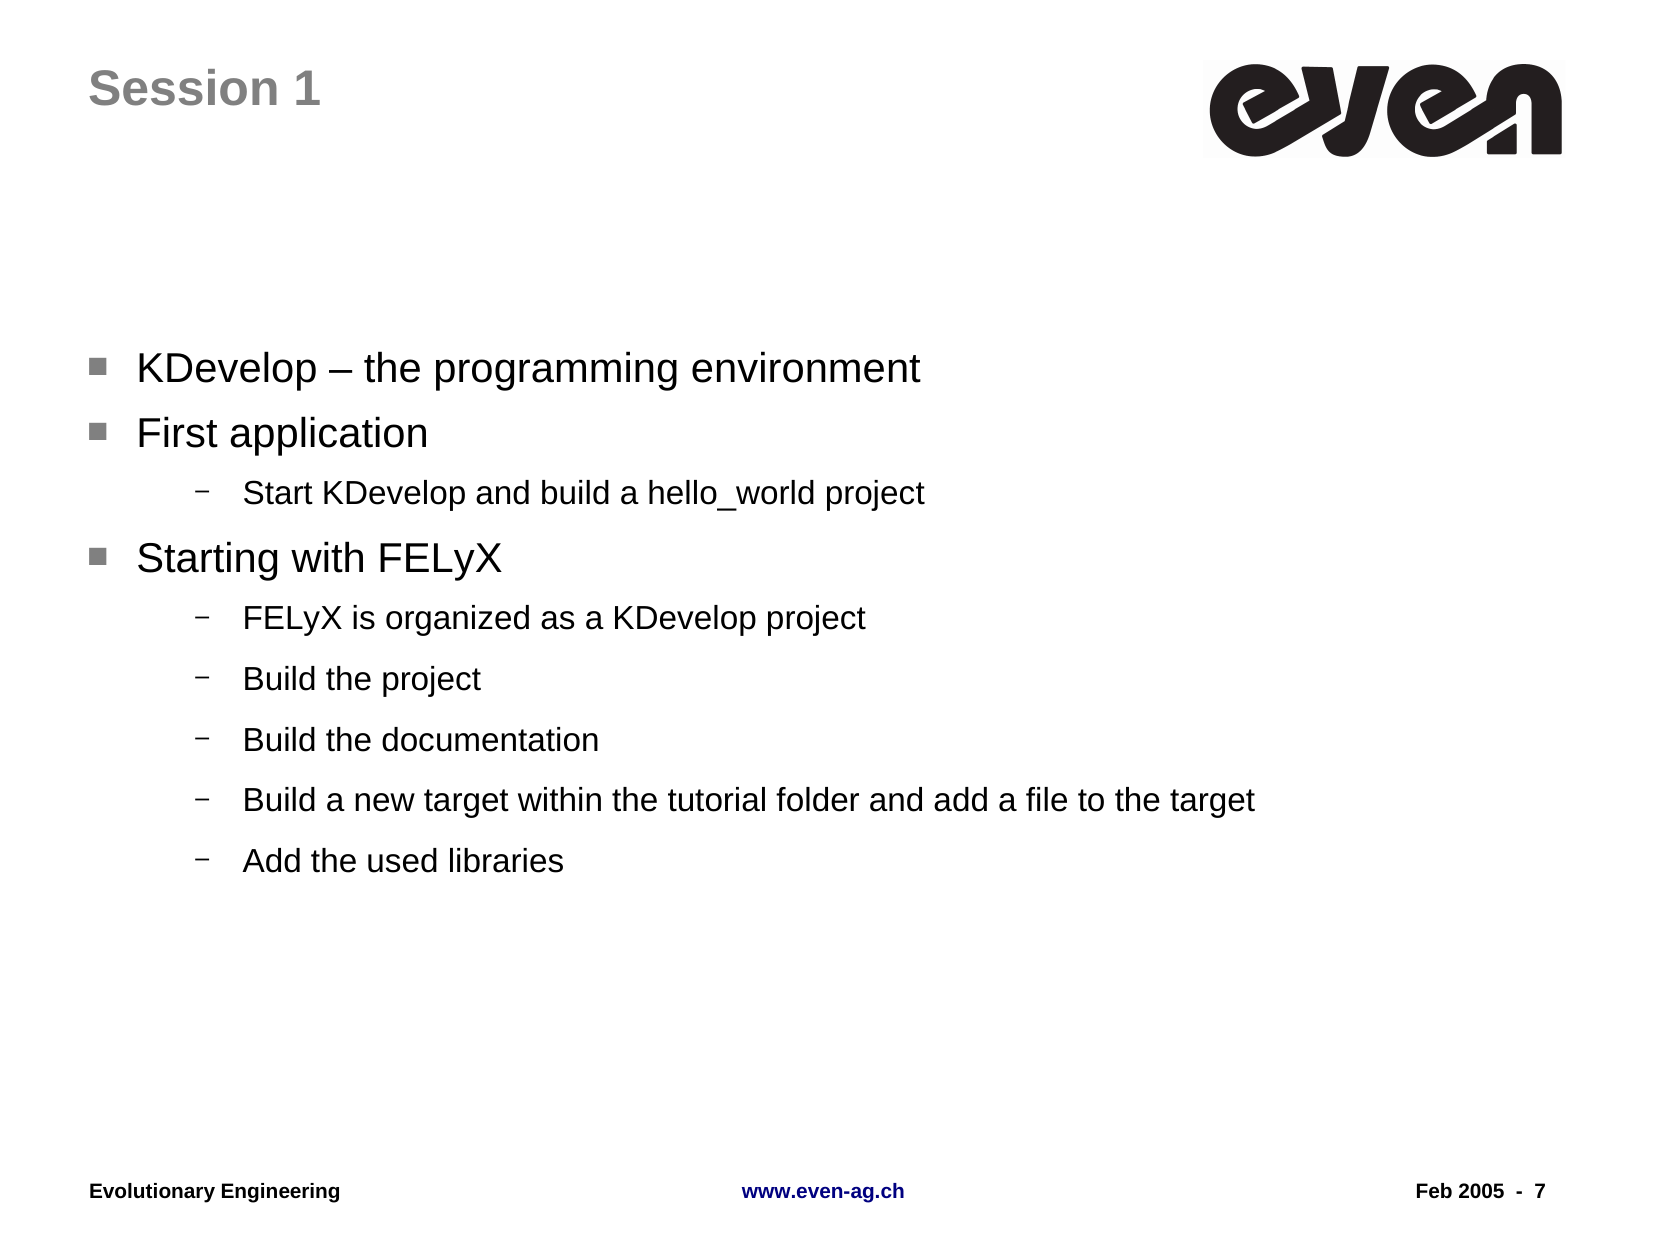

# Session 1
KDevelop – the programming environment
First application
Start KDevelop and build a hello_world project
Starting with FELyX
FELyX is organized as a KDevelop project
Build the project
Build the documentation
Build a new target within the tutorial folder and add a file to the target
Add the used libraries